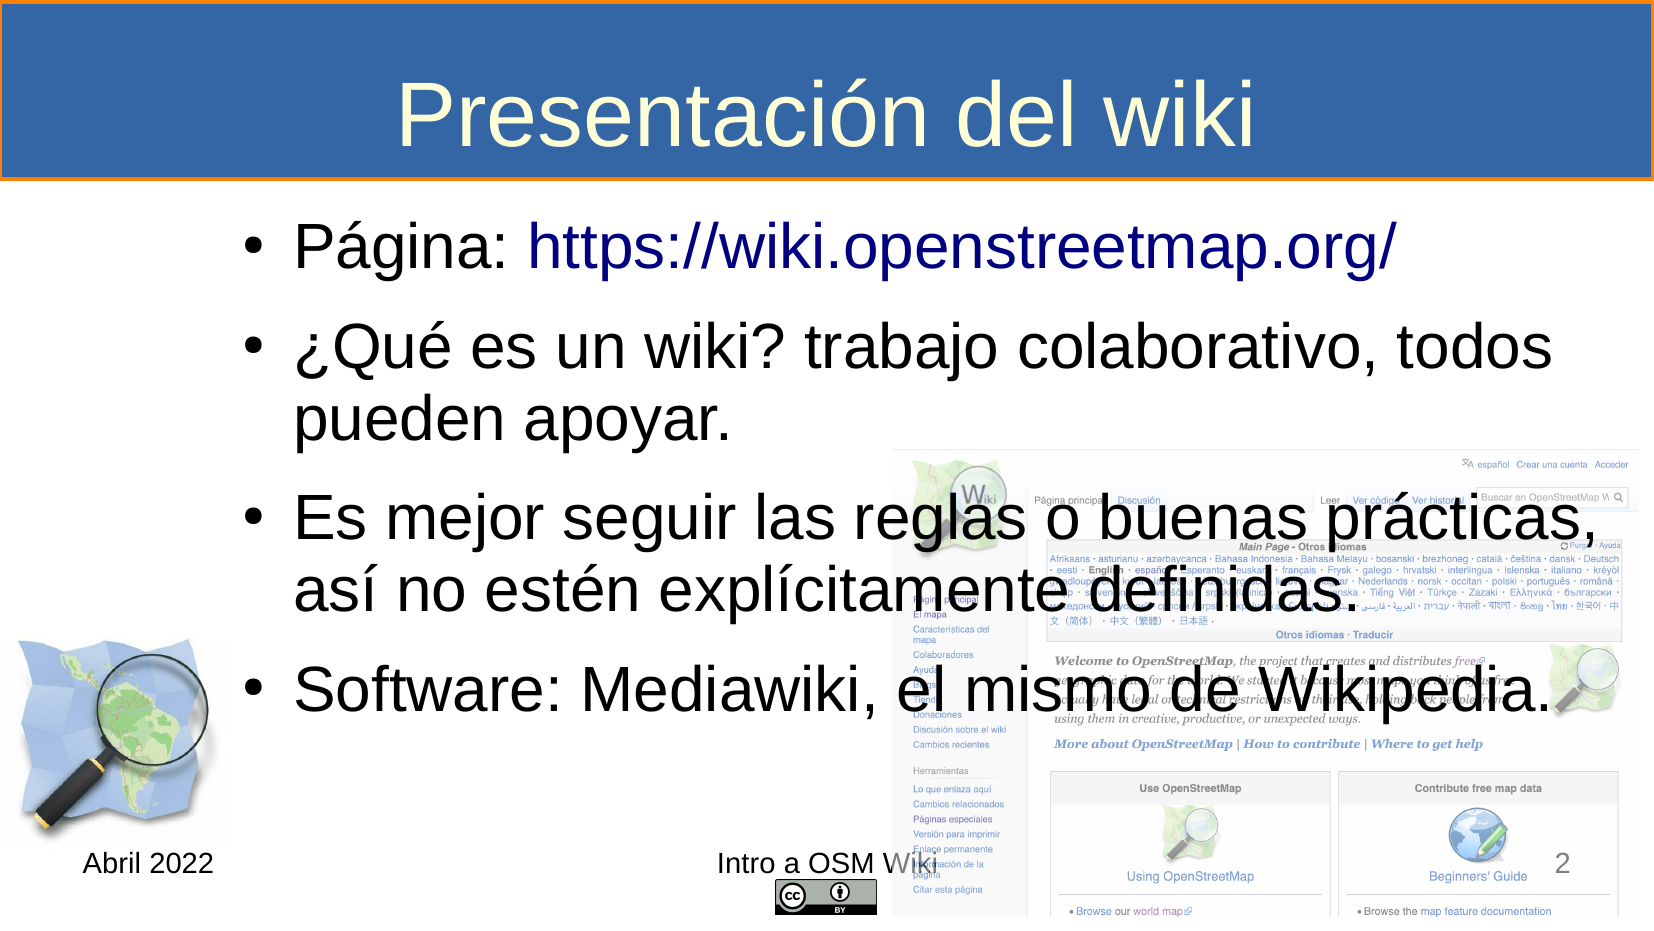

# Presentación del wiki
Página: https://wiki.openstreetmap.org/
¿Qué es un wiki? trabajo colaborativo, todos pueden apoyar.
Es mejor seguir las reglas o buenas prácticas, así no estén explícitamente definidas.
Software: Mediawiki, el mismo de Wikipedia.
Abril 2022
Intro a OSM Wiki
2